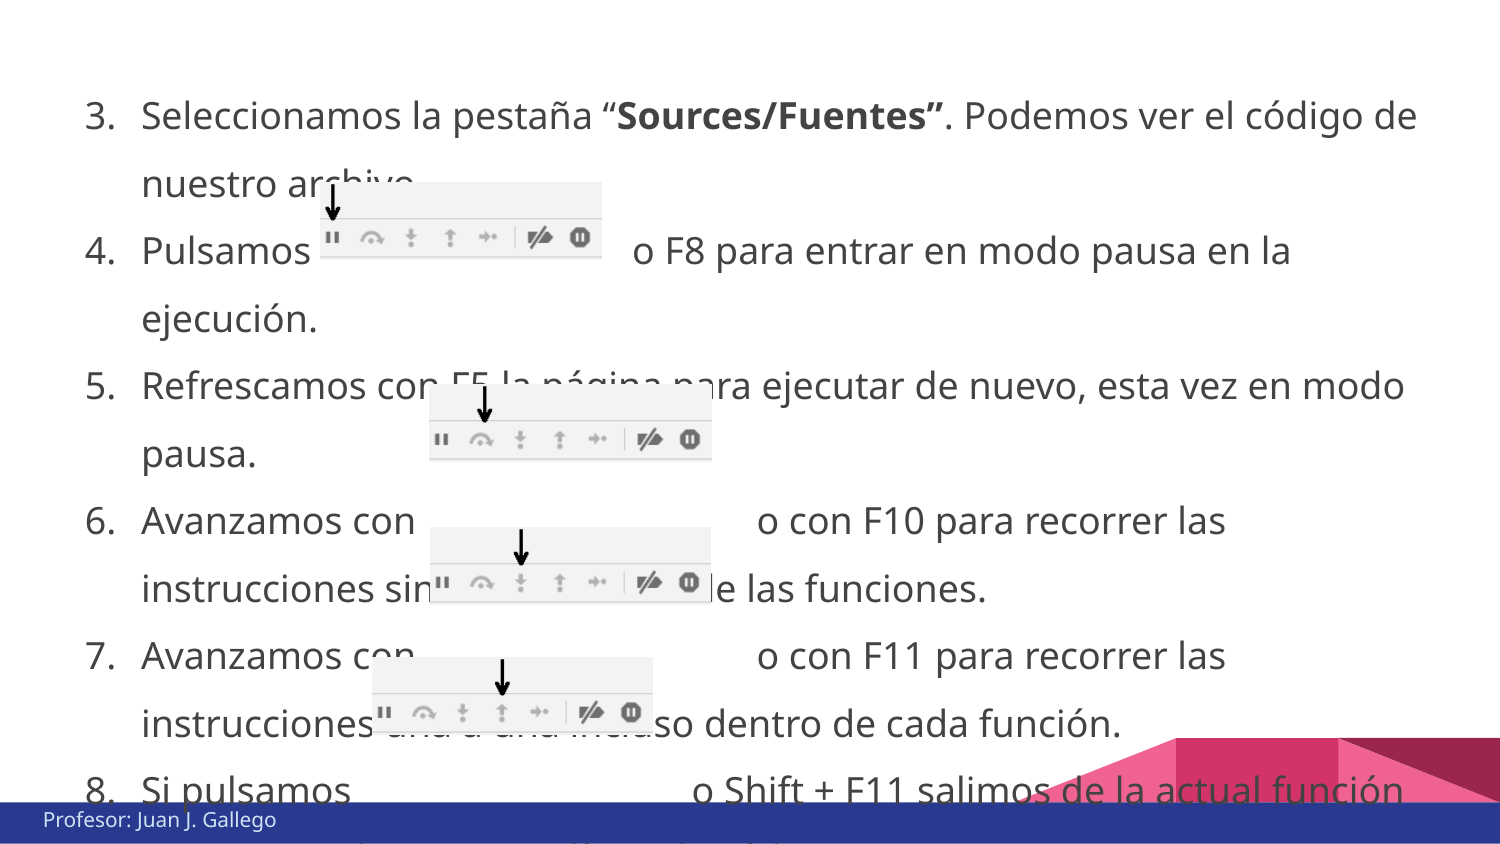

# Seleccionamos la pestaña “Sources/Fuentes”. Podemos ver el código de nuestro archivo.
Pulsamos o F8 para entrar en modo pausa en la ejecución.
Refrescamos con F5 la página para ejecutar de nuevo, esta vez en modo pausa.
Avanzamos con o con F10 para recorrer las instrucciones sin entrar dentro de las funciones.
Avanzamos con o con F11 para recorrer las instrucciones una a una incluso dentro de cada función.
Si pulsamos o Shift + F11 salimos de la actual función y se ejecuta la siguiente línea de código.